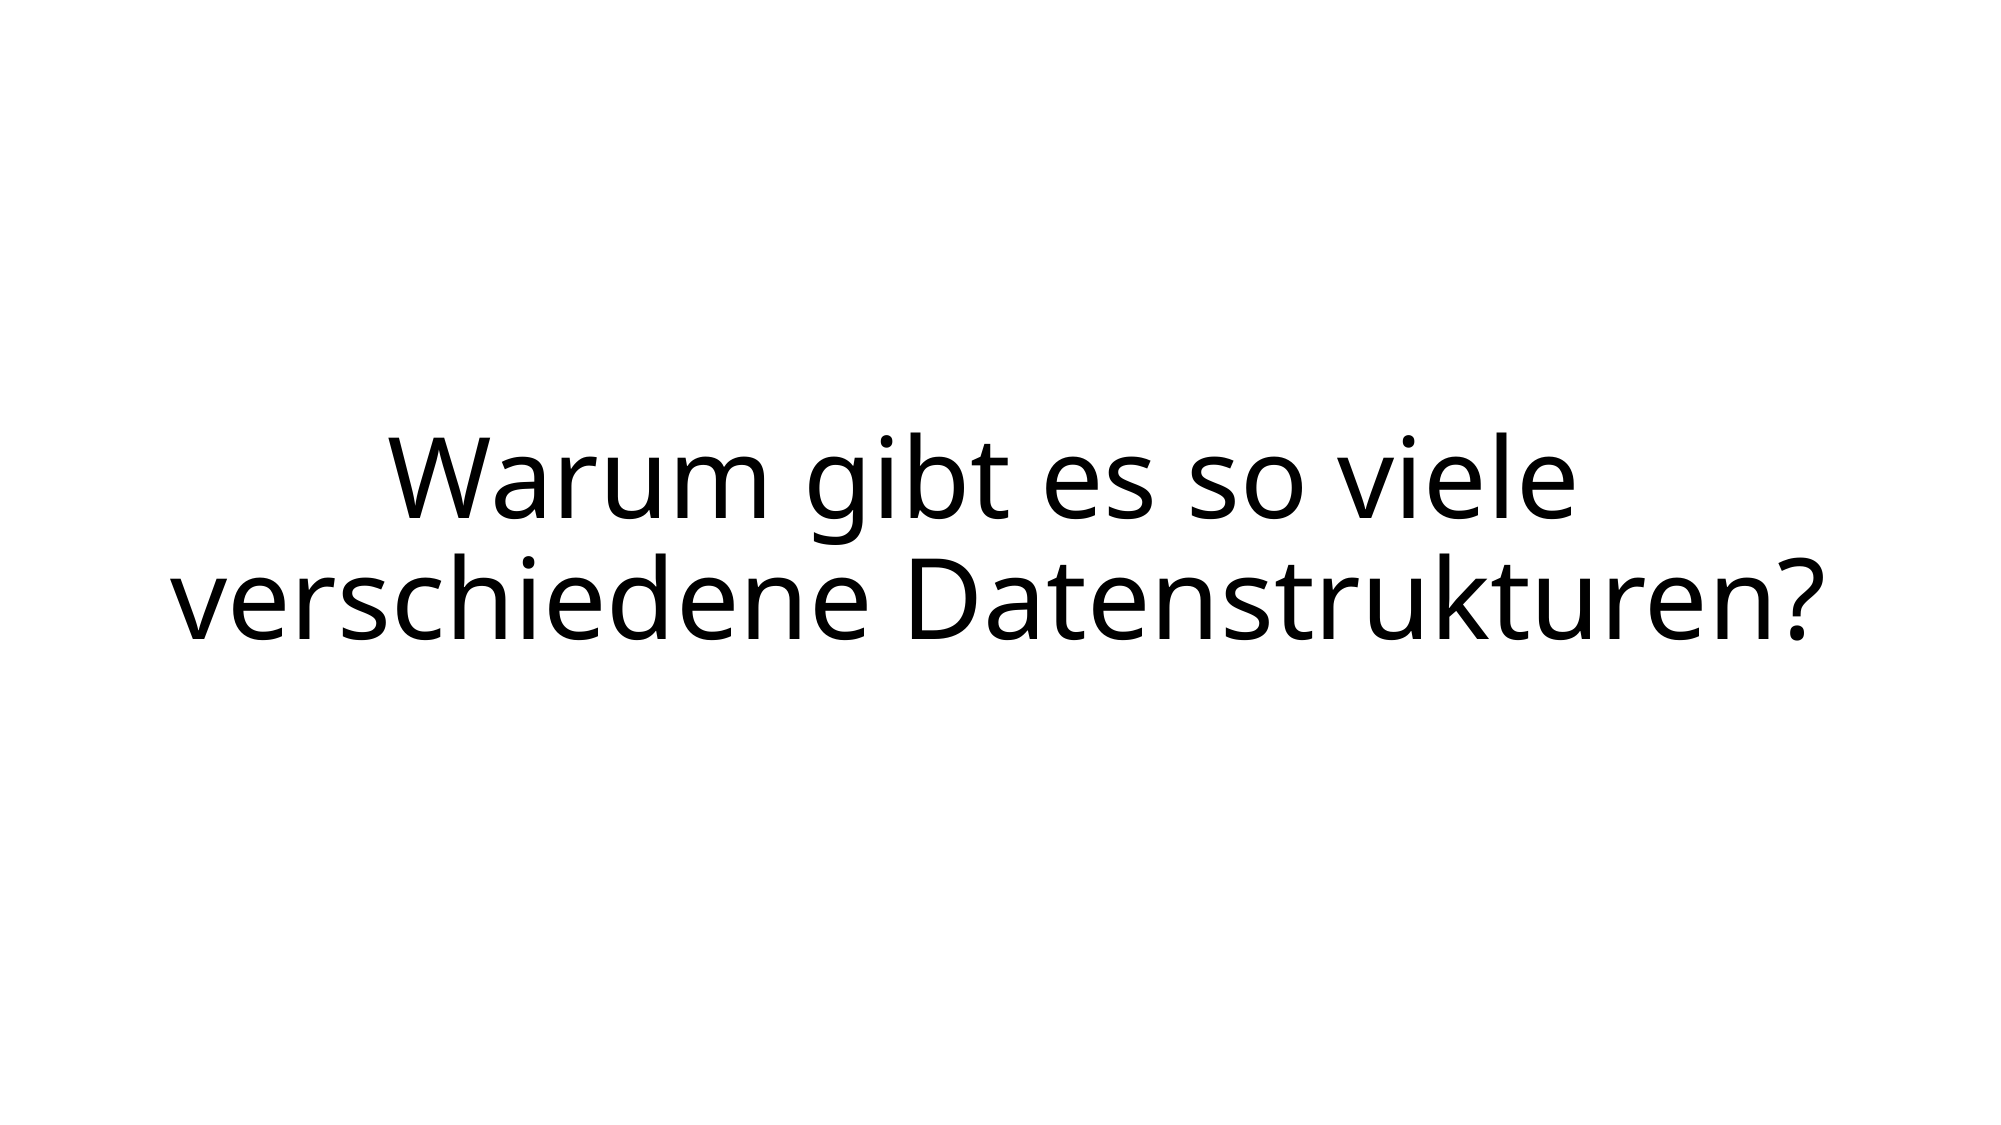

# Warum gibt es so viele verschiedene Datenstrukturen?